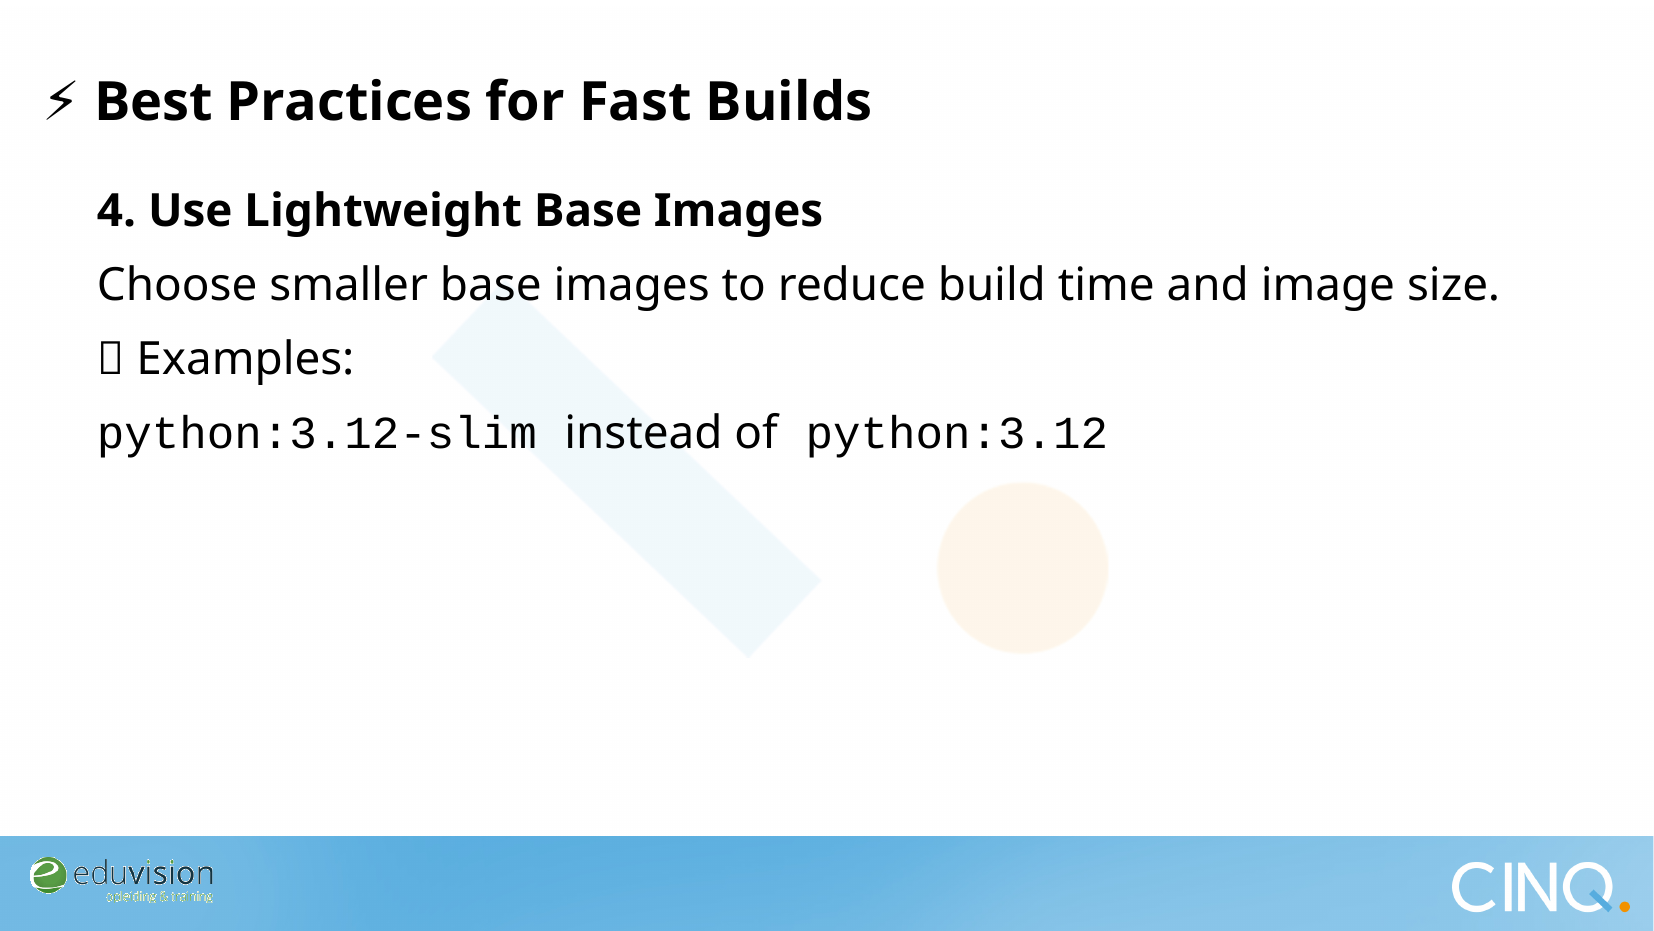

# ⚡️ Best Practices for Fast Builds
4. Use Lightweight Base Images
Choose smaller base images to reduce build time and image size.
✅ Examples:
python:3.12-slim instead of python:3.12